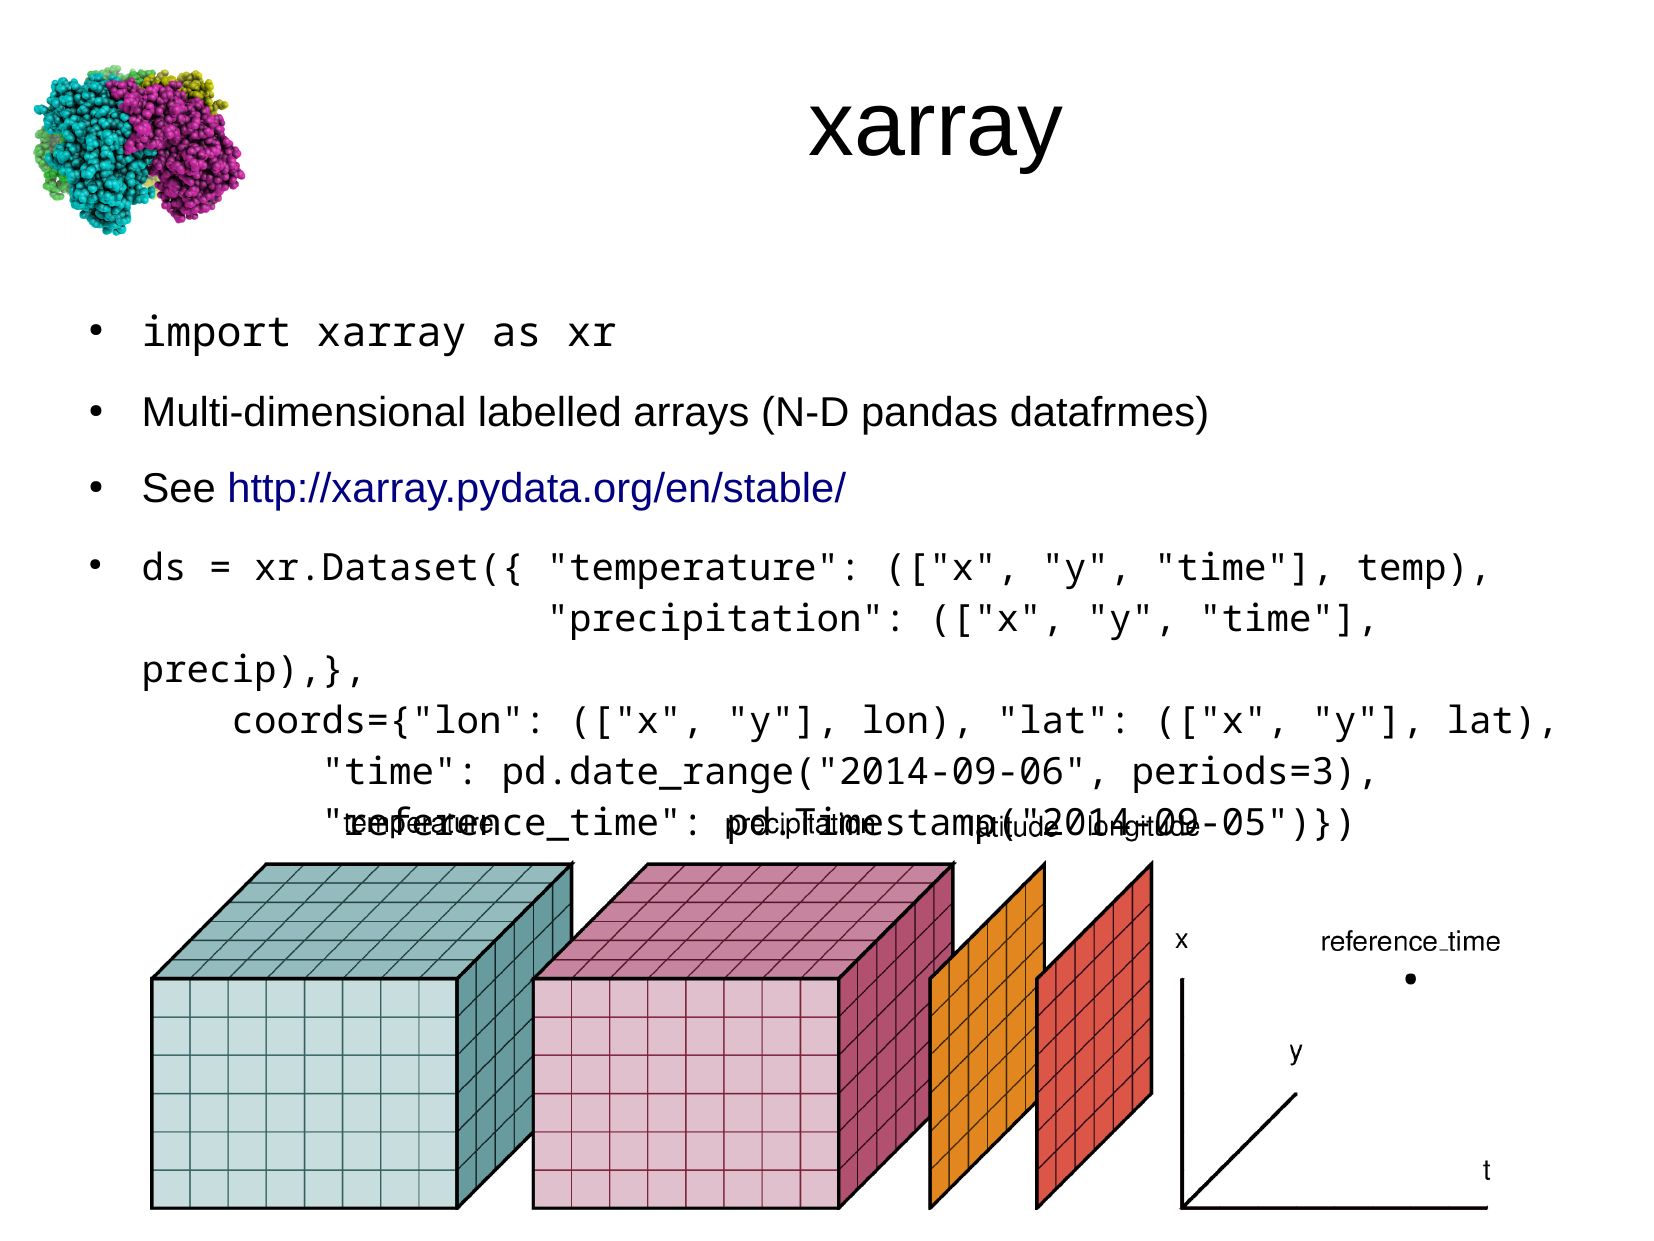

# xarray
import xarray as xr
Multi-dimensional labelled arrays (N-D pandas datafrmes)
See http://xarray.pydata.org/en/stable/
ds = xr.Dataset({ "temperature": (["x", "y", "time"], temp),
 "precipitation": (["x", "y", "time"], precip),},
 coords={"lon": (["x", "y"], lon), "lat": (["x", "y"], lat),
 "time": pd.date_range("2014-09-06", periods=3),
 "reference_time": pd.Timestamp("2014-09-05")})